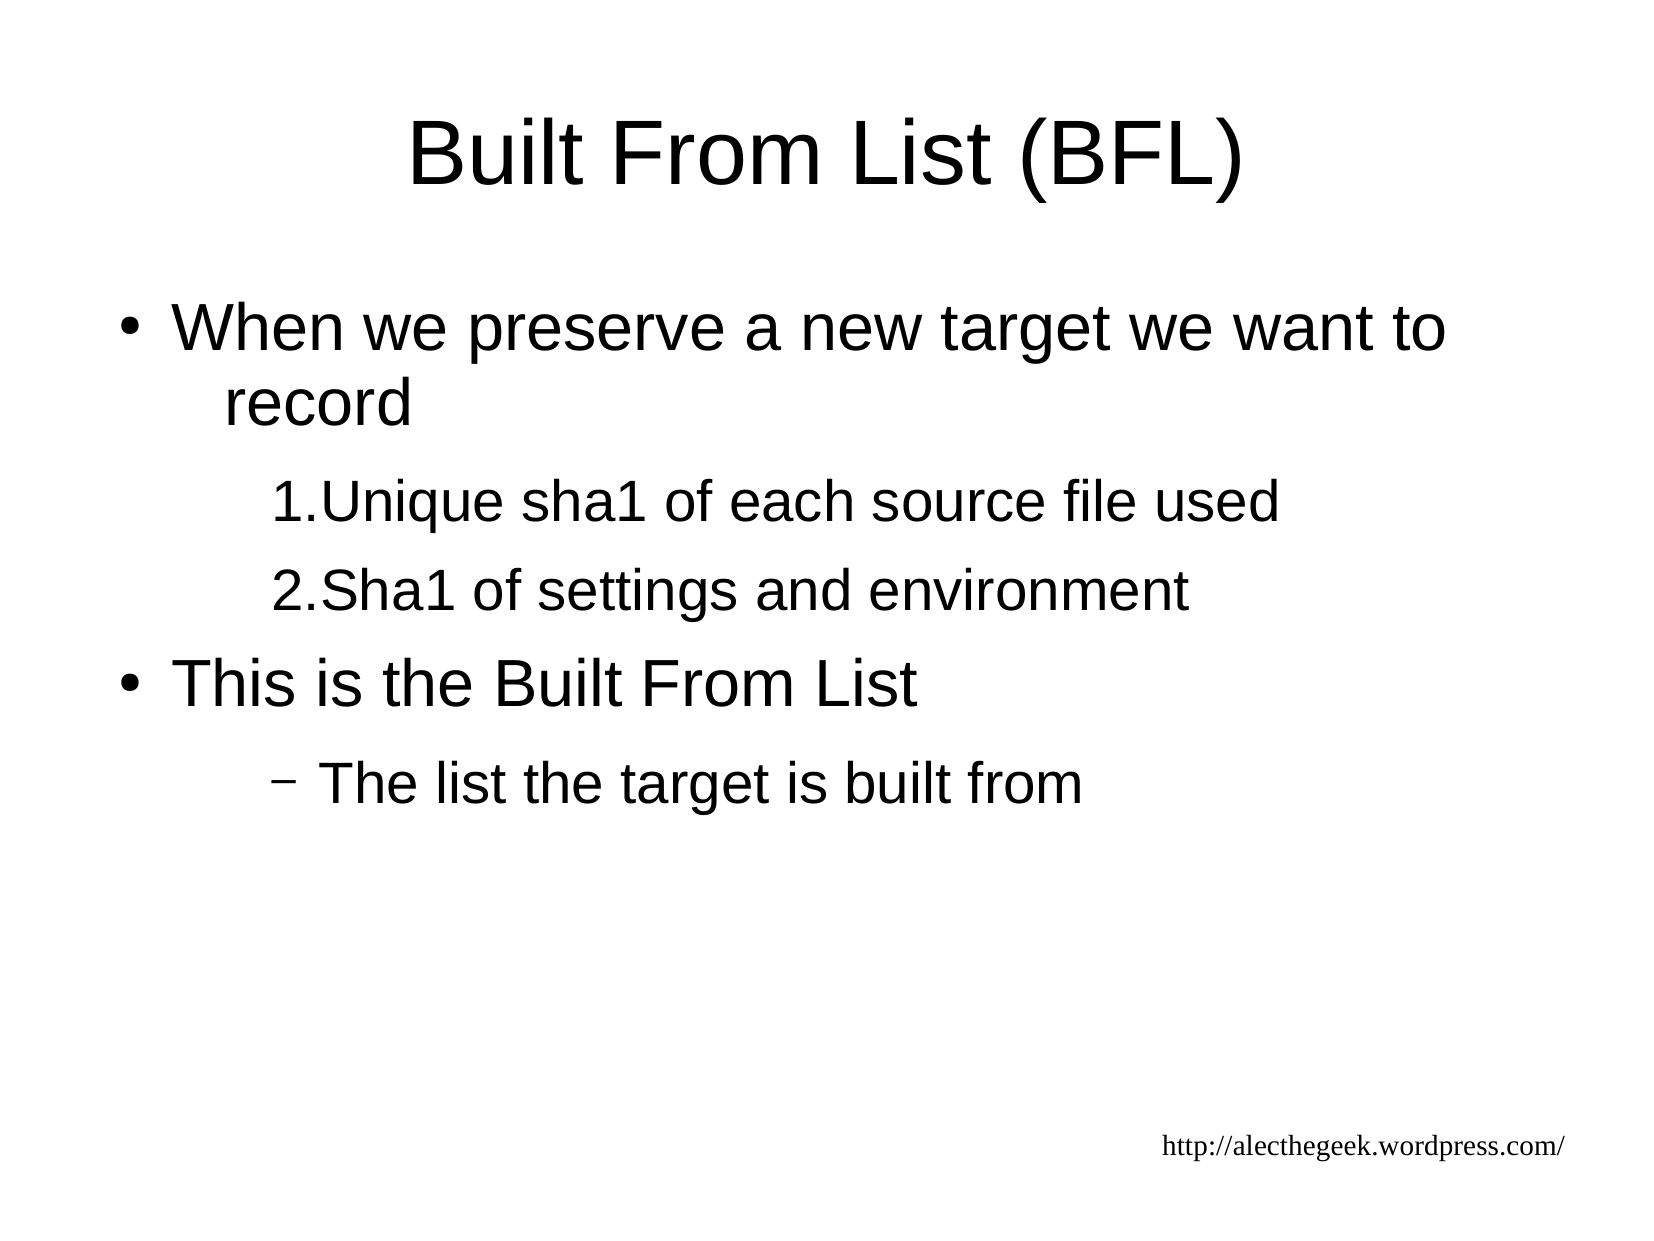

# Built From List (BFL)
When we preserve a new target we want to record
Unique sha1 of each source file used
Sha1 of settings and environment
This is the Built From List
The list the target is built from
http://alecthegeek.wordpress.com/